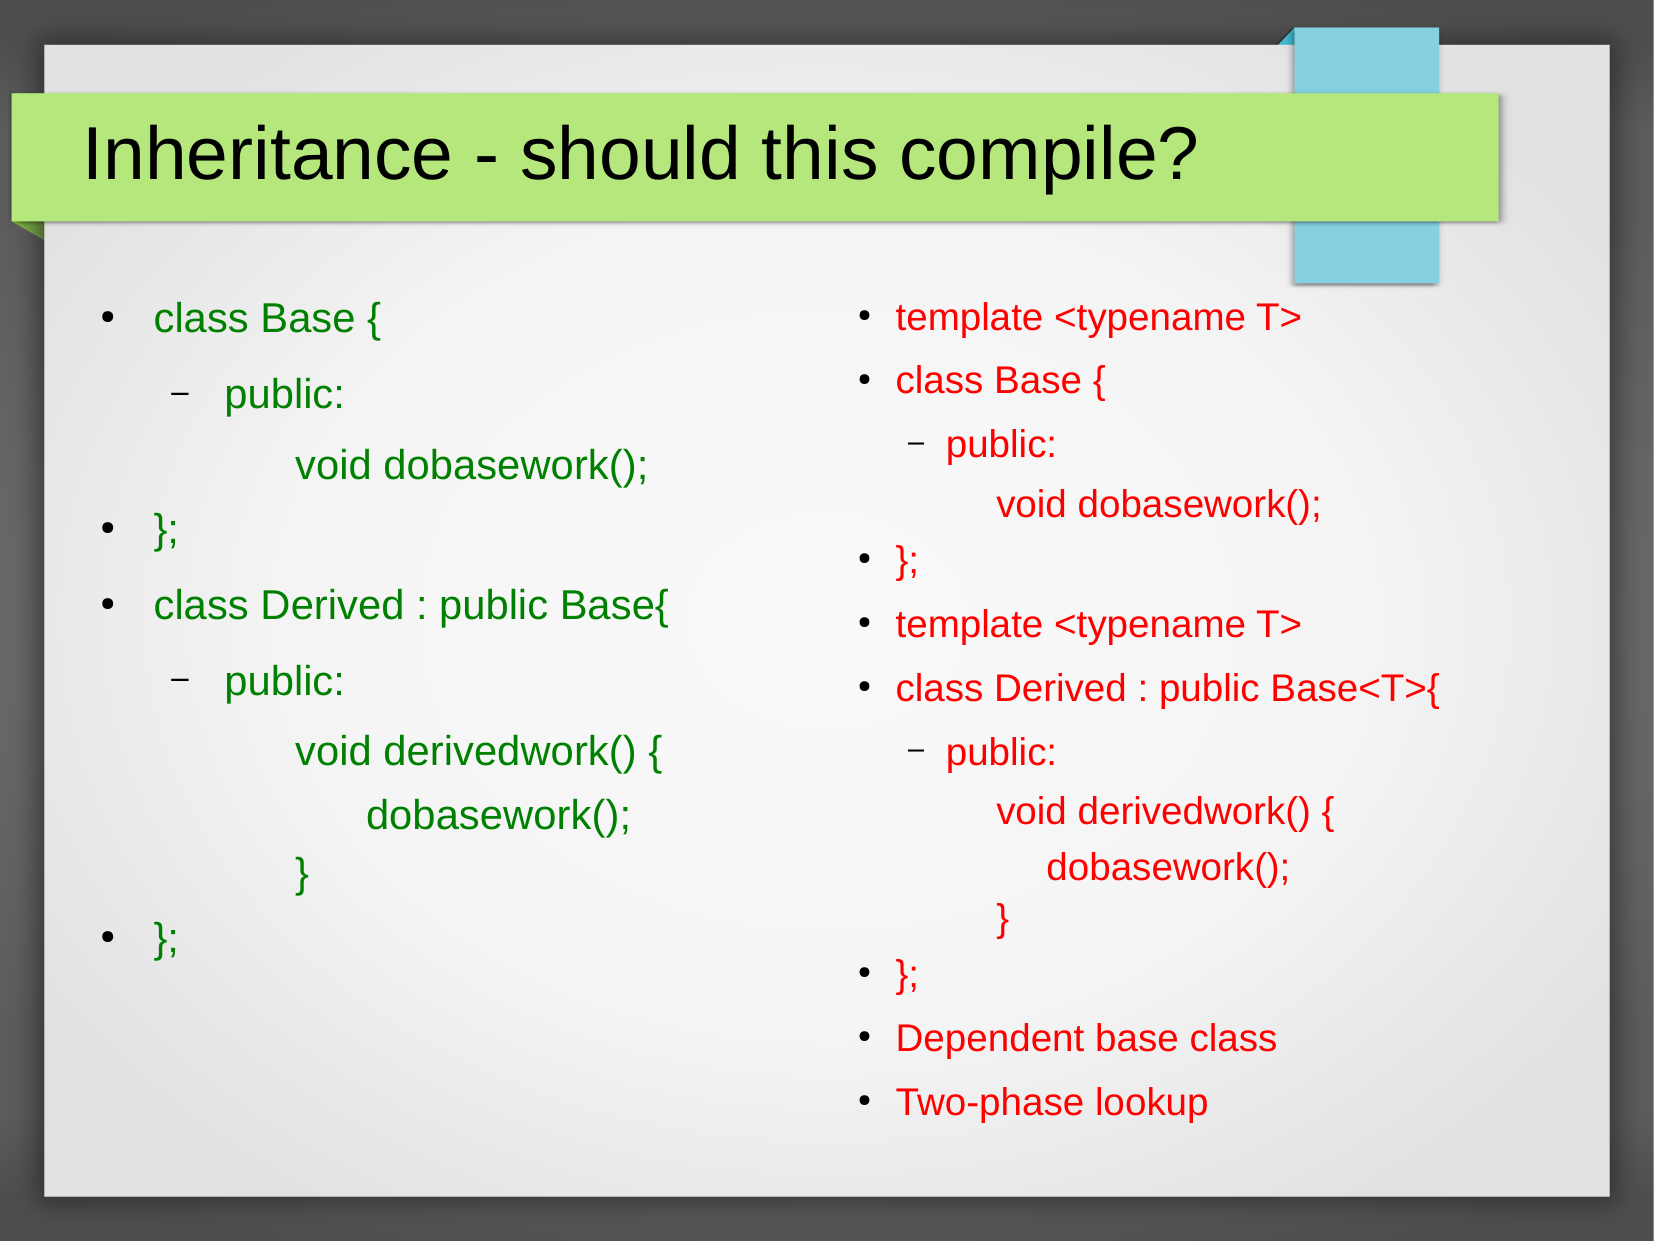

# Inheritance - should this compile?
class Base {
public:
void dobasework();
};
class Derived : public Base{
public:
void derivedwork() {
dobasework();
}
};
template <typename T>
class Base {
public:
void dobasework();
};
template <typename T>
class Derived : public Base<T>{
public:
void derivedwork() {
dobasework();
}
};
Dependent base class
Two-phase lookup